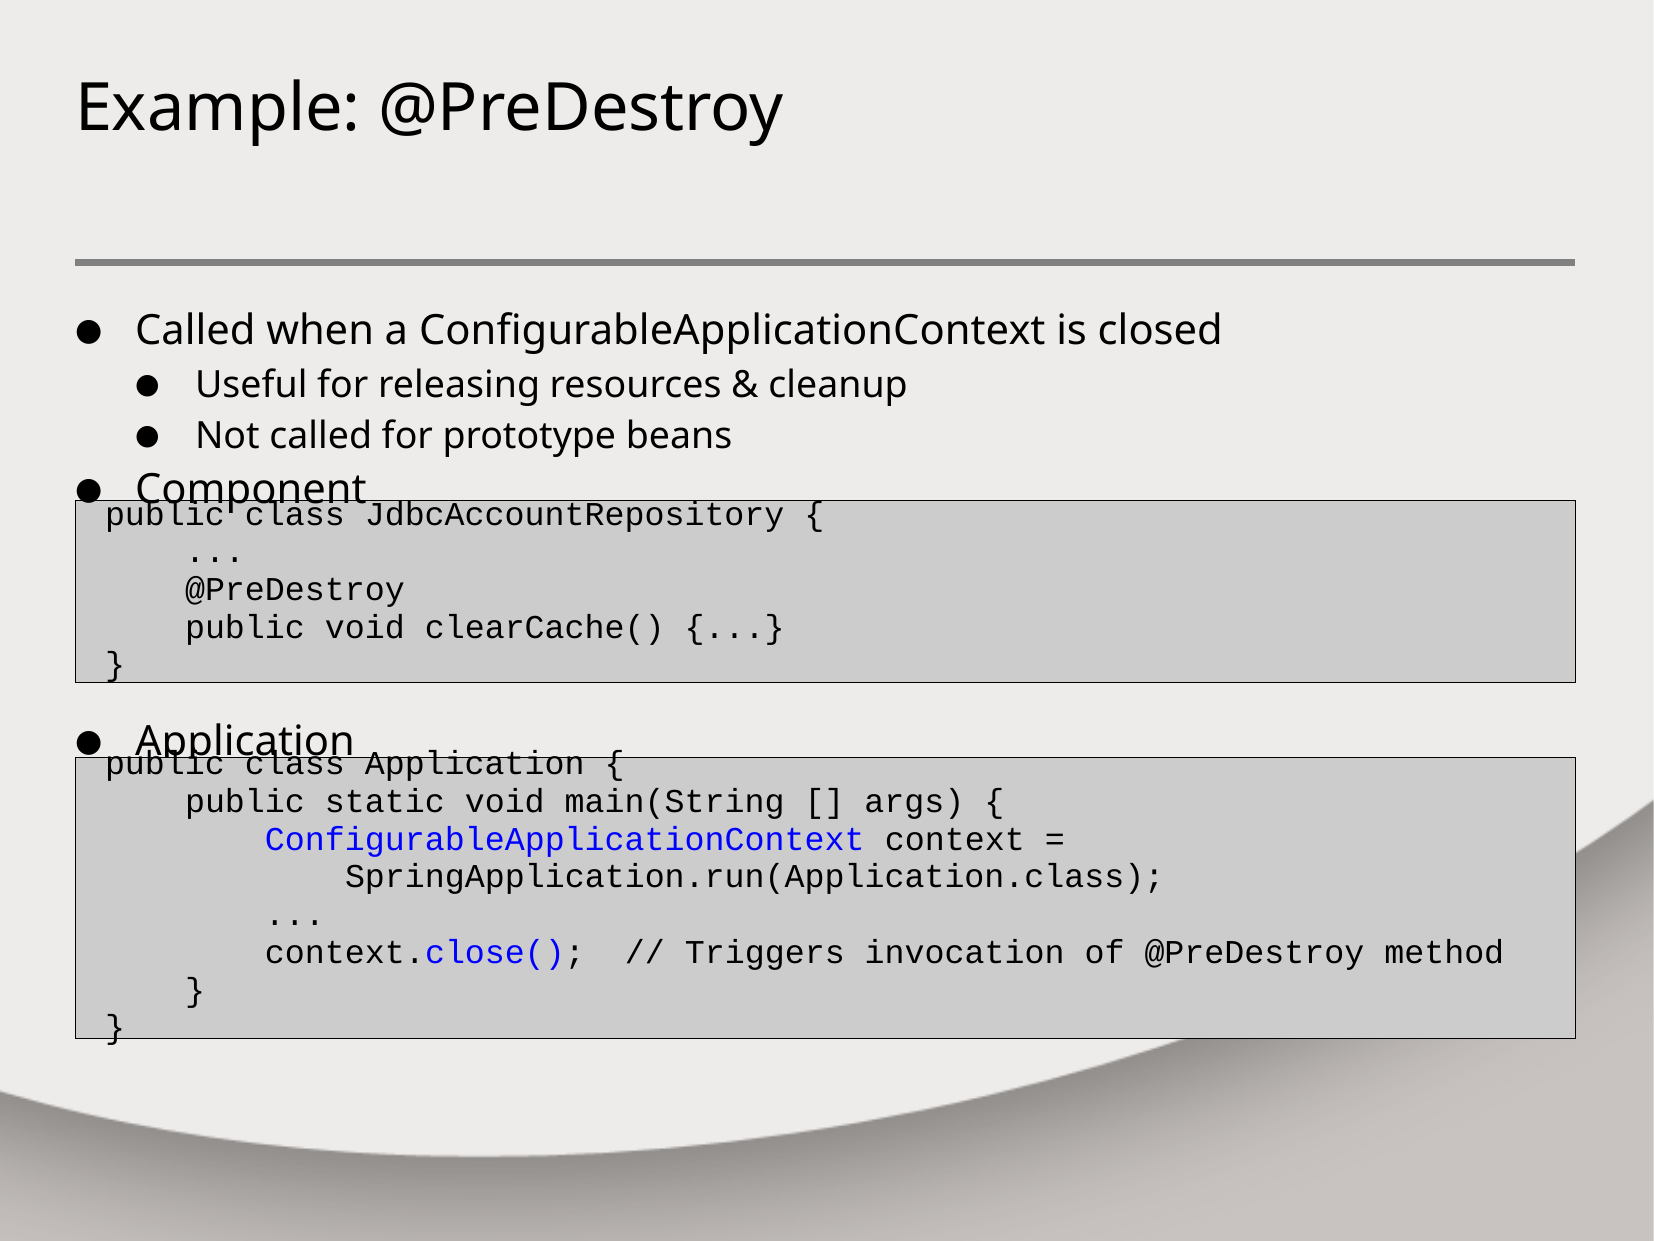

# Example: @PreDestroy
Called when a ConfigurableApplicationContext is closed
Useful for releasing resources & cleanup
Not called for prototype beans
Component
Application
public class JdbcAccountRepository {
 ...
 @PreDestroy
 public void clearCache() {...}
}
public class Application {
 public static void main(String [] args) {
 ConfigurableApplicationContext context =
 SpringApplication.run(Application.class);
 ...
 context.close(); // Triggers invocation of @PreDestroy method
 }
}